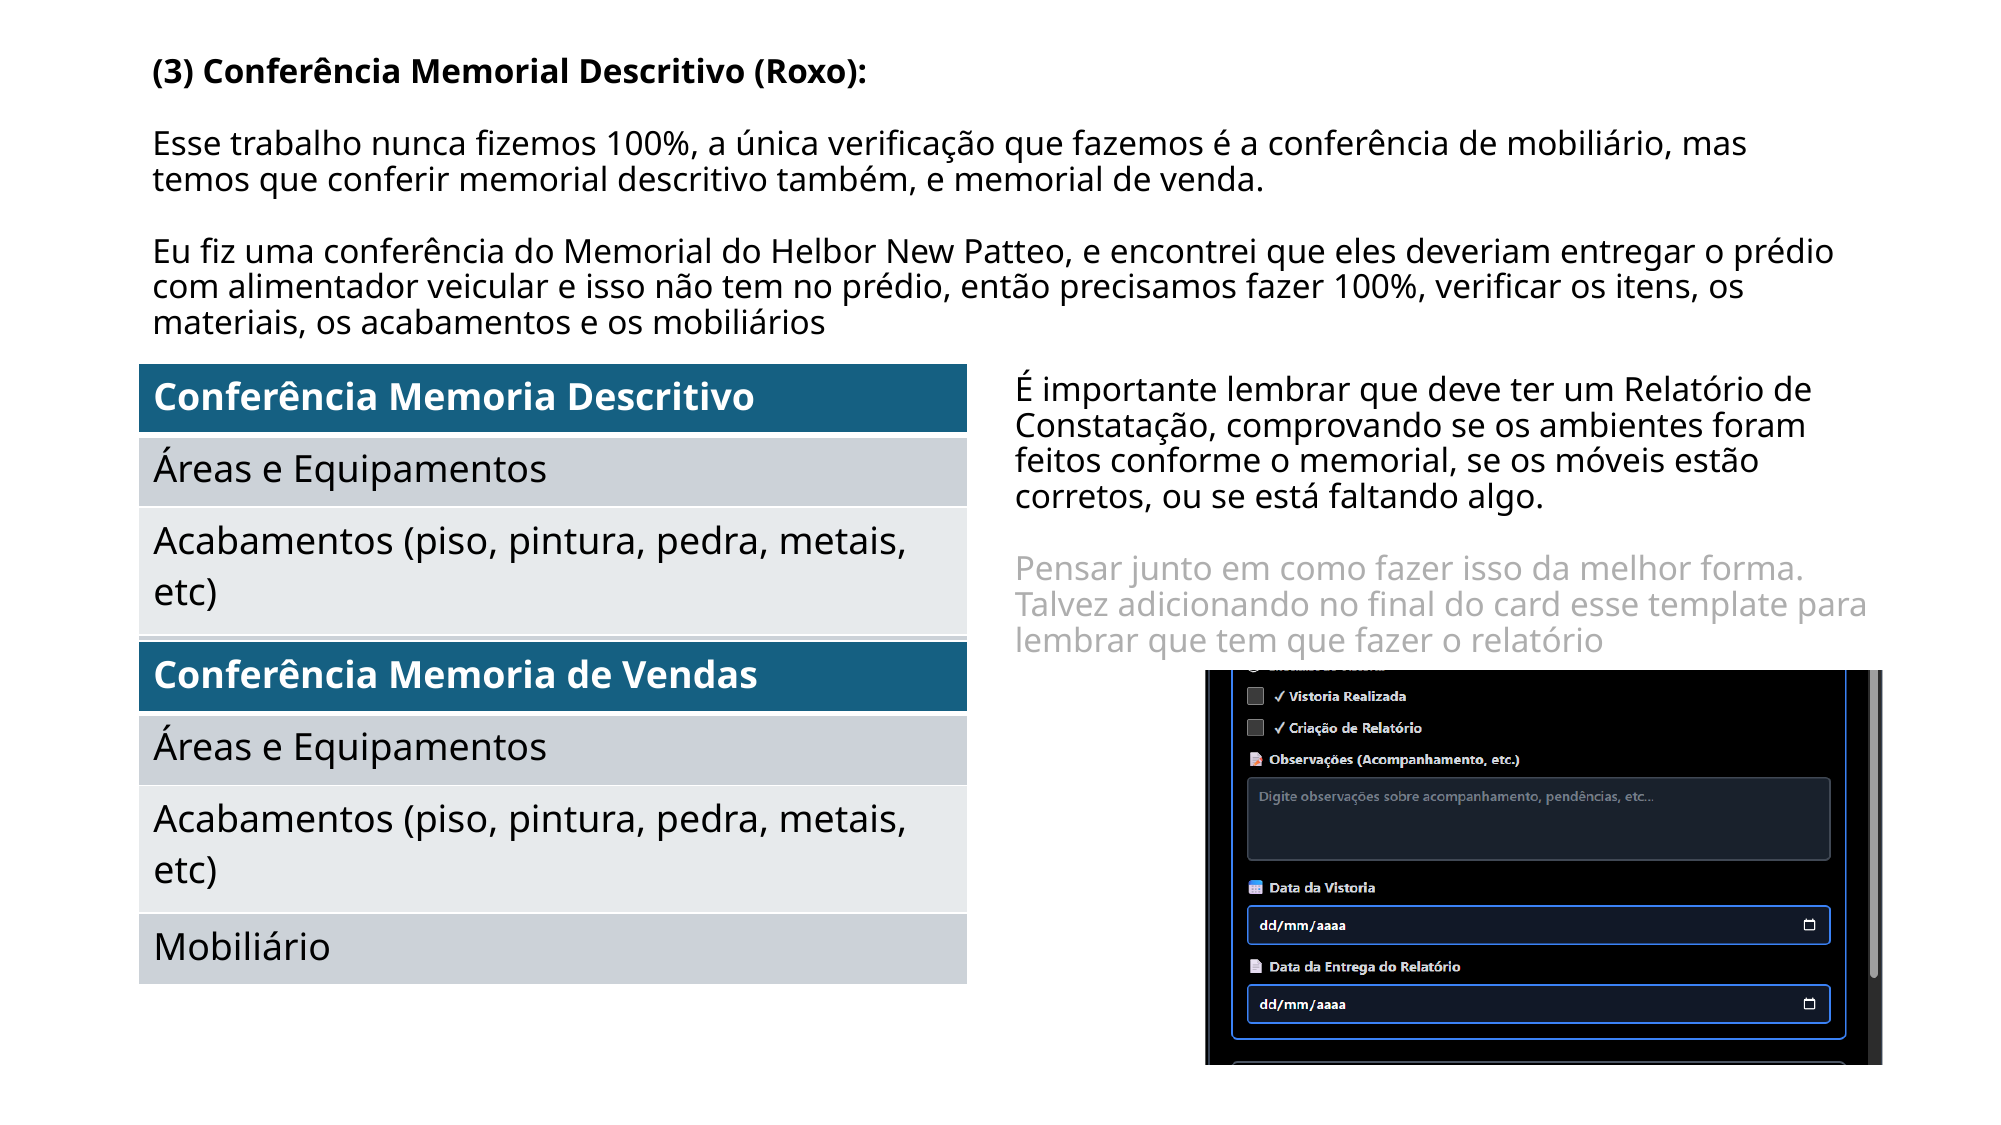

# (3) Conferência Memorial Descritivo (Roxo): Esse trabalho nunca fizemos 100%, a única verificação que fazemos é a conferência de mobiliário, mas temos que conferir memorial descritivo também, e memorial de venda. Eu fiz uma conferência do Memorial do Helbor New Patteo, e encontrei que eles deveriam entregar o prédio com alimentador veicular e isso não tem no prédio, então precisamos fazer 100%, verificar os itens, os materiais, os acabamentos e os mobiliários
| Conferência Memoria Descritivo |
| --- |
| Áreas e Equipamentos |
| Acabamentos (piso, pintura, pedra, metais, etc) |
| Mobiliário |
É importante lembrar que deve ter um Relatório de Constatação, comprovando se os ambientes foram feitos conforme o memorial, se os móveis estão corretos, ou se está faltando algo.
Pensar junto em como fazer isso da melhor forma. Talvez adicionando no final do card esse template para lembrar que tem que fazer o relatório
| Conferência Memoria de Vendas |
| --- |
| Áreas e Equipamentos |
| Acabamentos (piso, pintura, pedra, metais, etc) |
| Mobiliário |